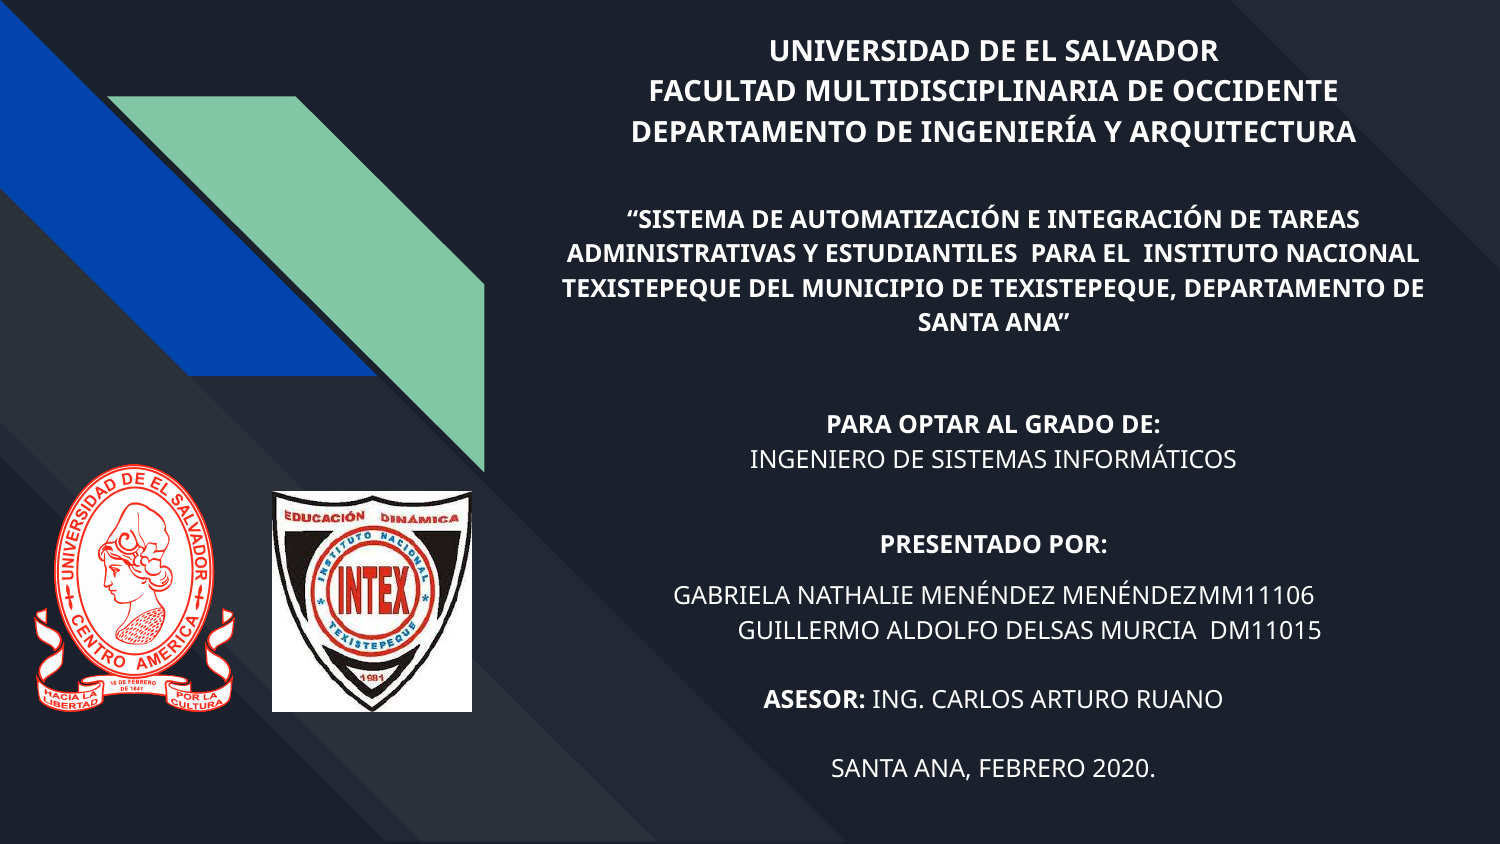

UNIVERSIDAD DE EL SALVADOR
FACULTAD MULTIDISCIPLINARIA DE OCCIDENTE
DEPARTAMENTO DE INGENIERÍA Y ARQUITECTURA
“SISTEMA DE AUTOMATIZACIÓN E INTEGRACIÓN DE TAREAS ADMINISTRATIVAS Y ESTUDIANTILES PARA EL INSTITUTO NACIONAL TEXISTEPEQUE DEL MUNICIPIO DE TEXISTEPEQUE, DEPARTAMENTO DE SANTA ANA”
PARA OPTAR AL GRADO DE:
INGENIERO DE SISTEMAS INFORMÁTICOS
PRESENTADO POR:
GABRIELA NATHALIE MENÉNDEZ MENÉNDEZ	MM11106
GUILLERMO ALDOLFO DELSAS MURCIA DM11015
ASESOR: ING. CARLOS ARTURO RUANO
SANTA ANA, FEBRERO 2020.